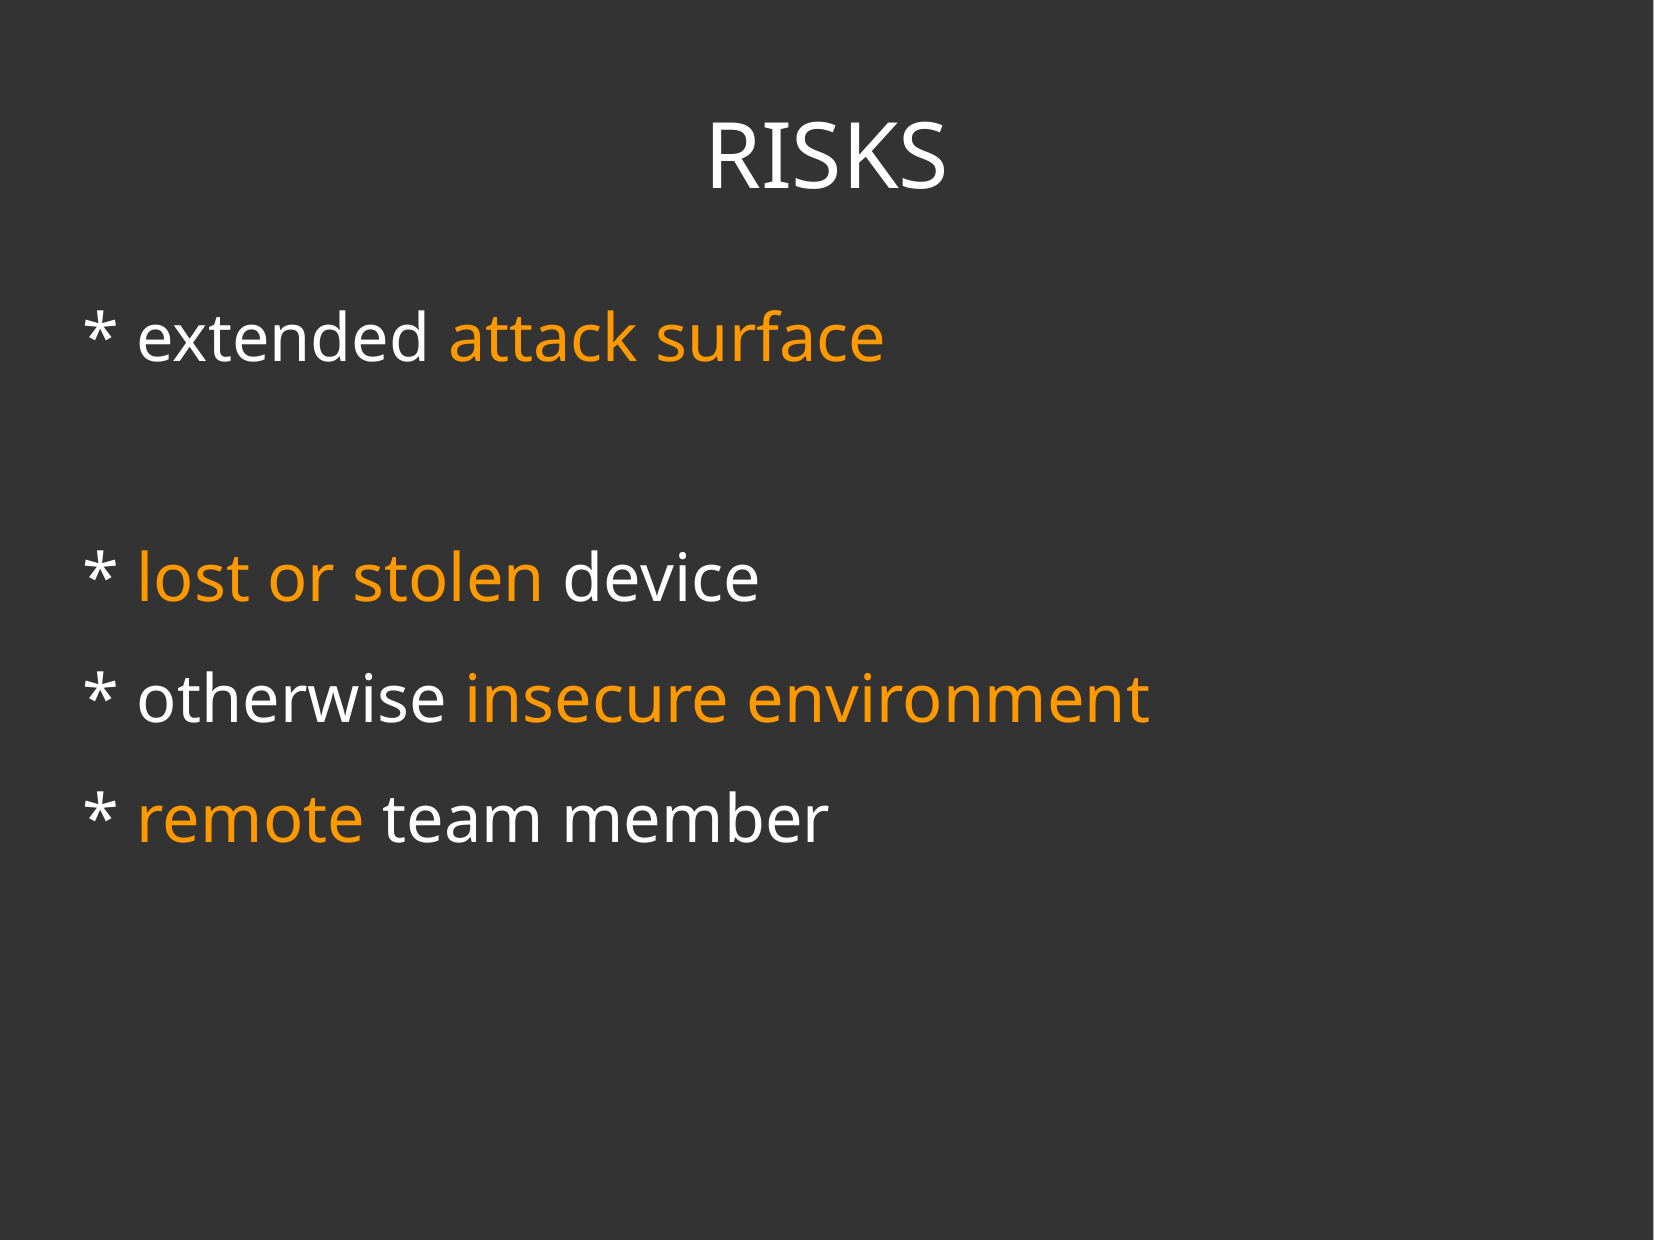

# RISKS
* extended attack surface
* lost or stolen device
* otherwise insecure environment
* remote team member